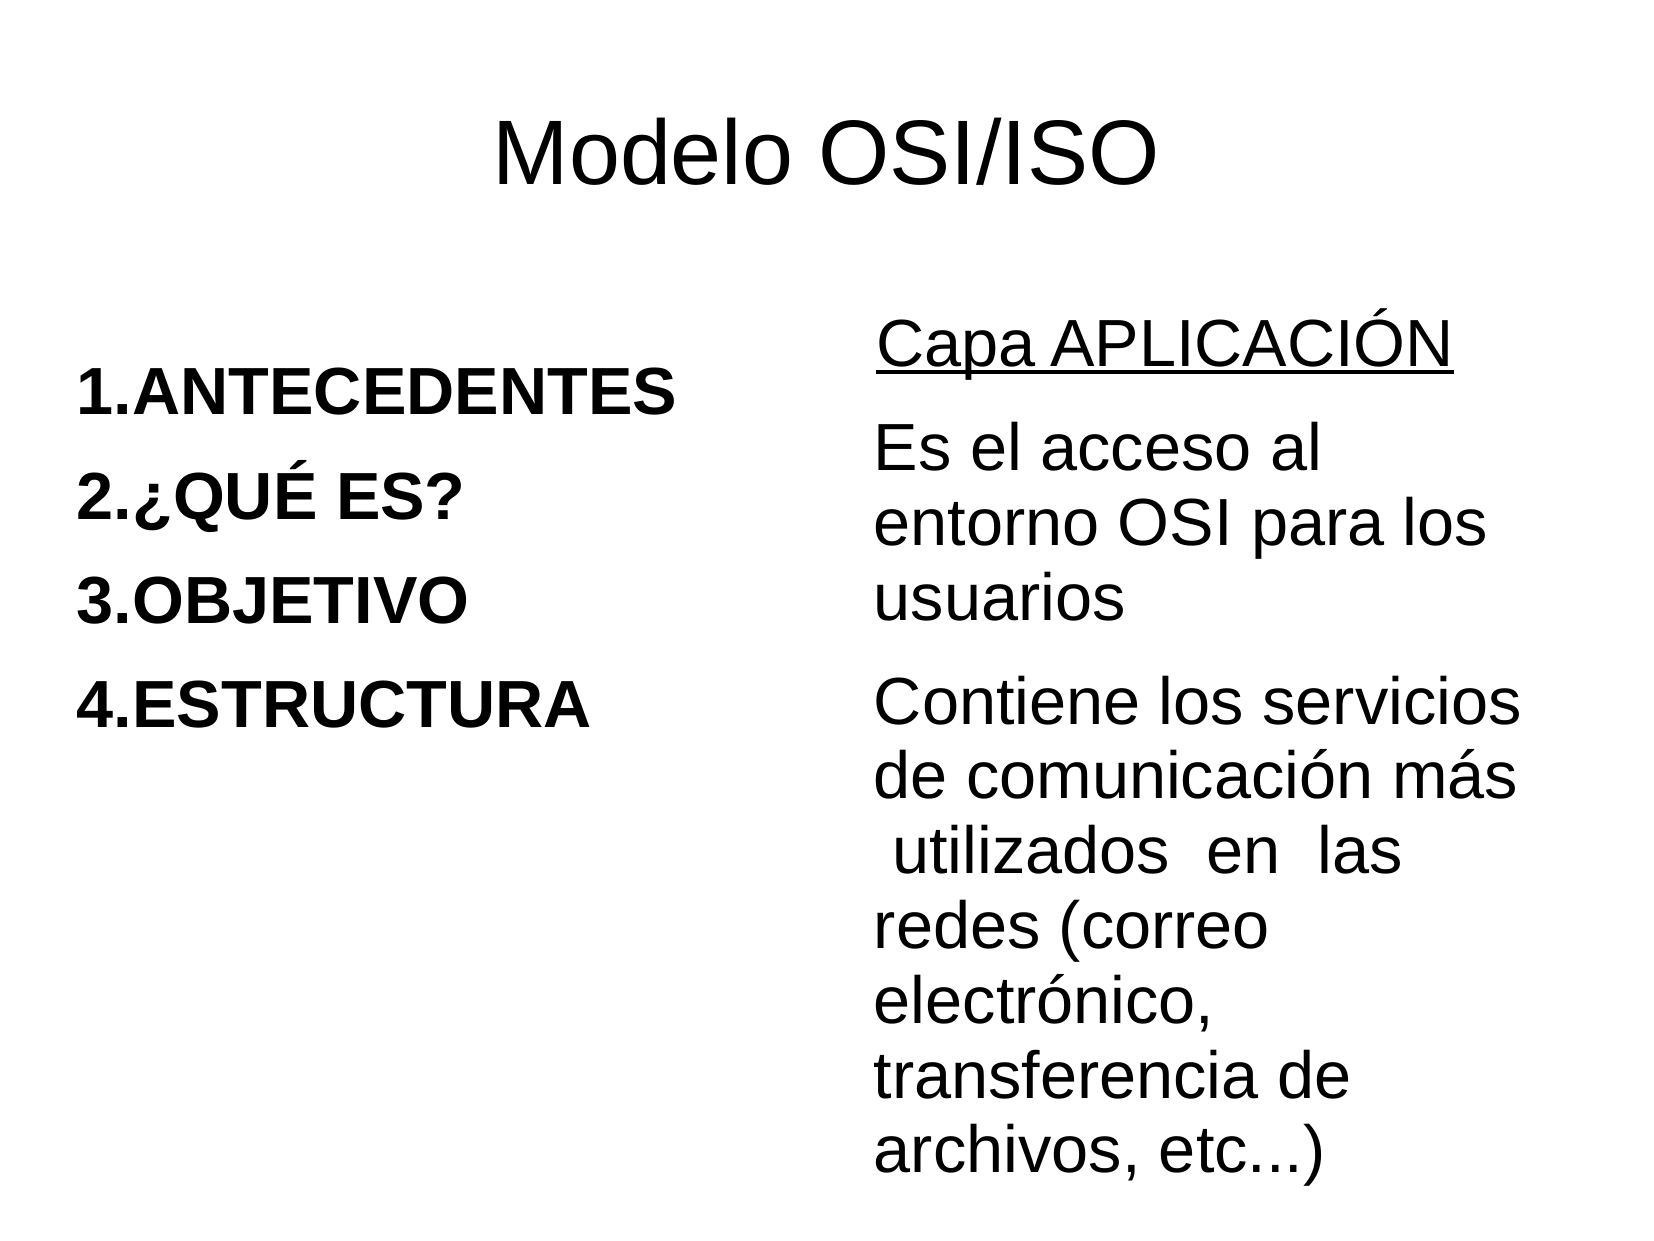

# Modelo OSI/ISO
Capa APLICACIÓN
Es el acceso al entorno OSI para los usuarios
Contiene los servicios de comunicación más utilizados en las redes (correo electrónico, transferencia de archivos, etc...)
ANTECEDENTES
¿QUÉ ES?
OBJETIVO
ESTRUCTURA